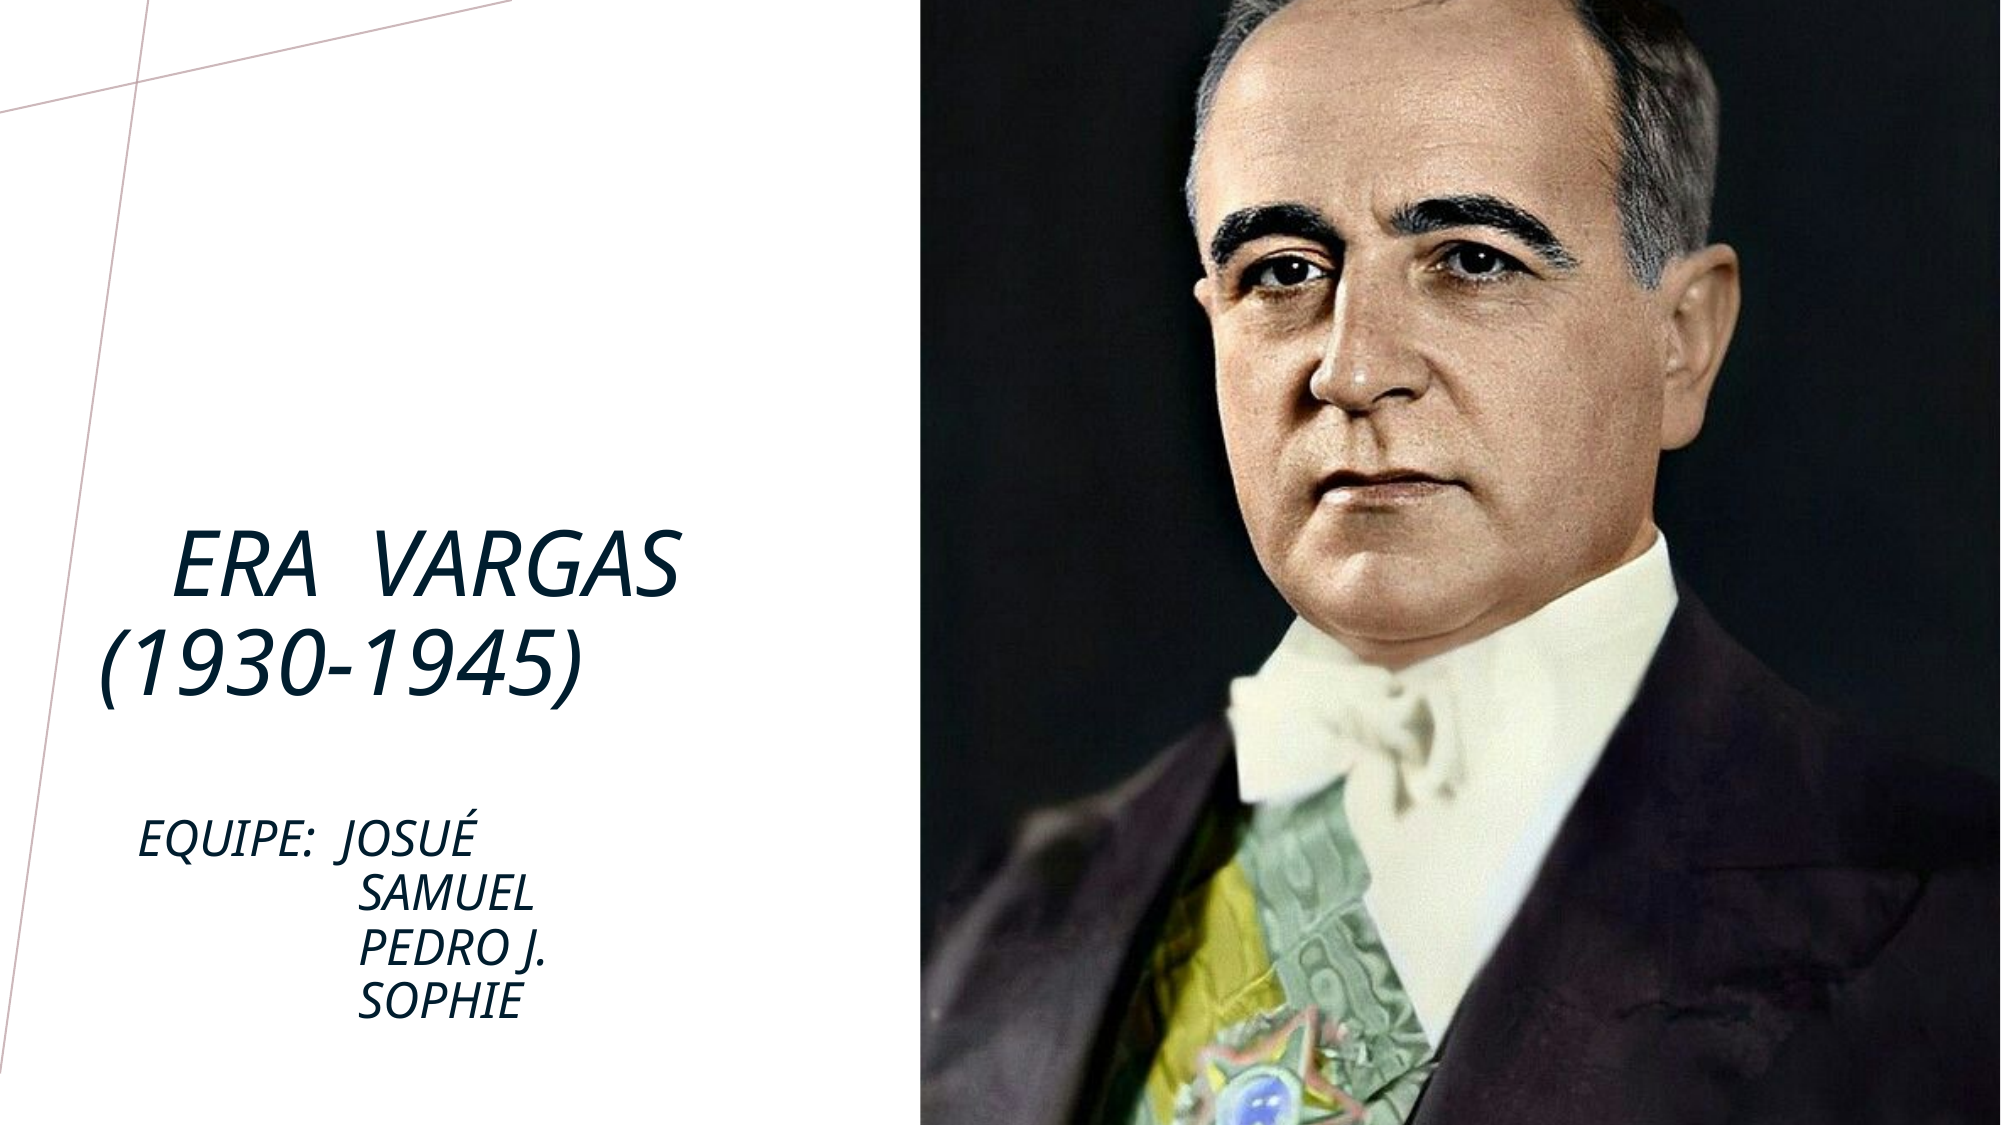

# Era vargas (1930-1945) equipe: josué  samuel      pedro j.       sophie colégio luíza távora - ce